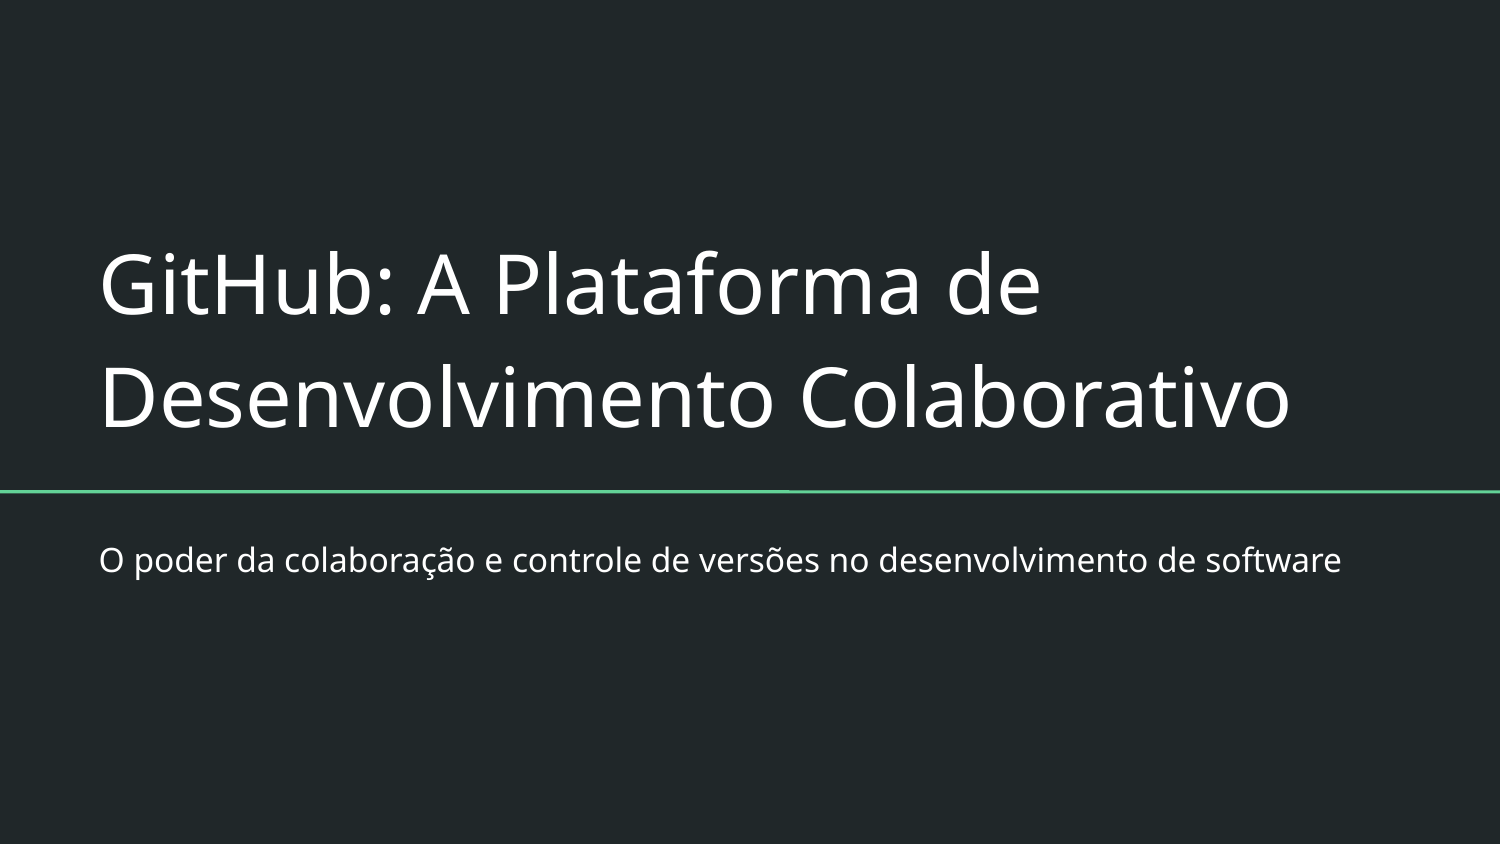

# GitHub: A Plataforma de Desenvolvimento Colaborativo
O poder da colaboração e controle de versões no desenvolvimento de software